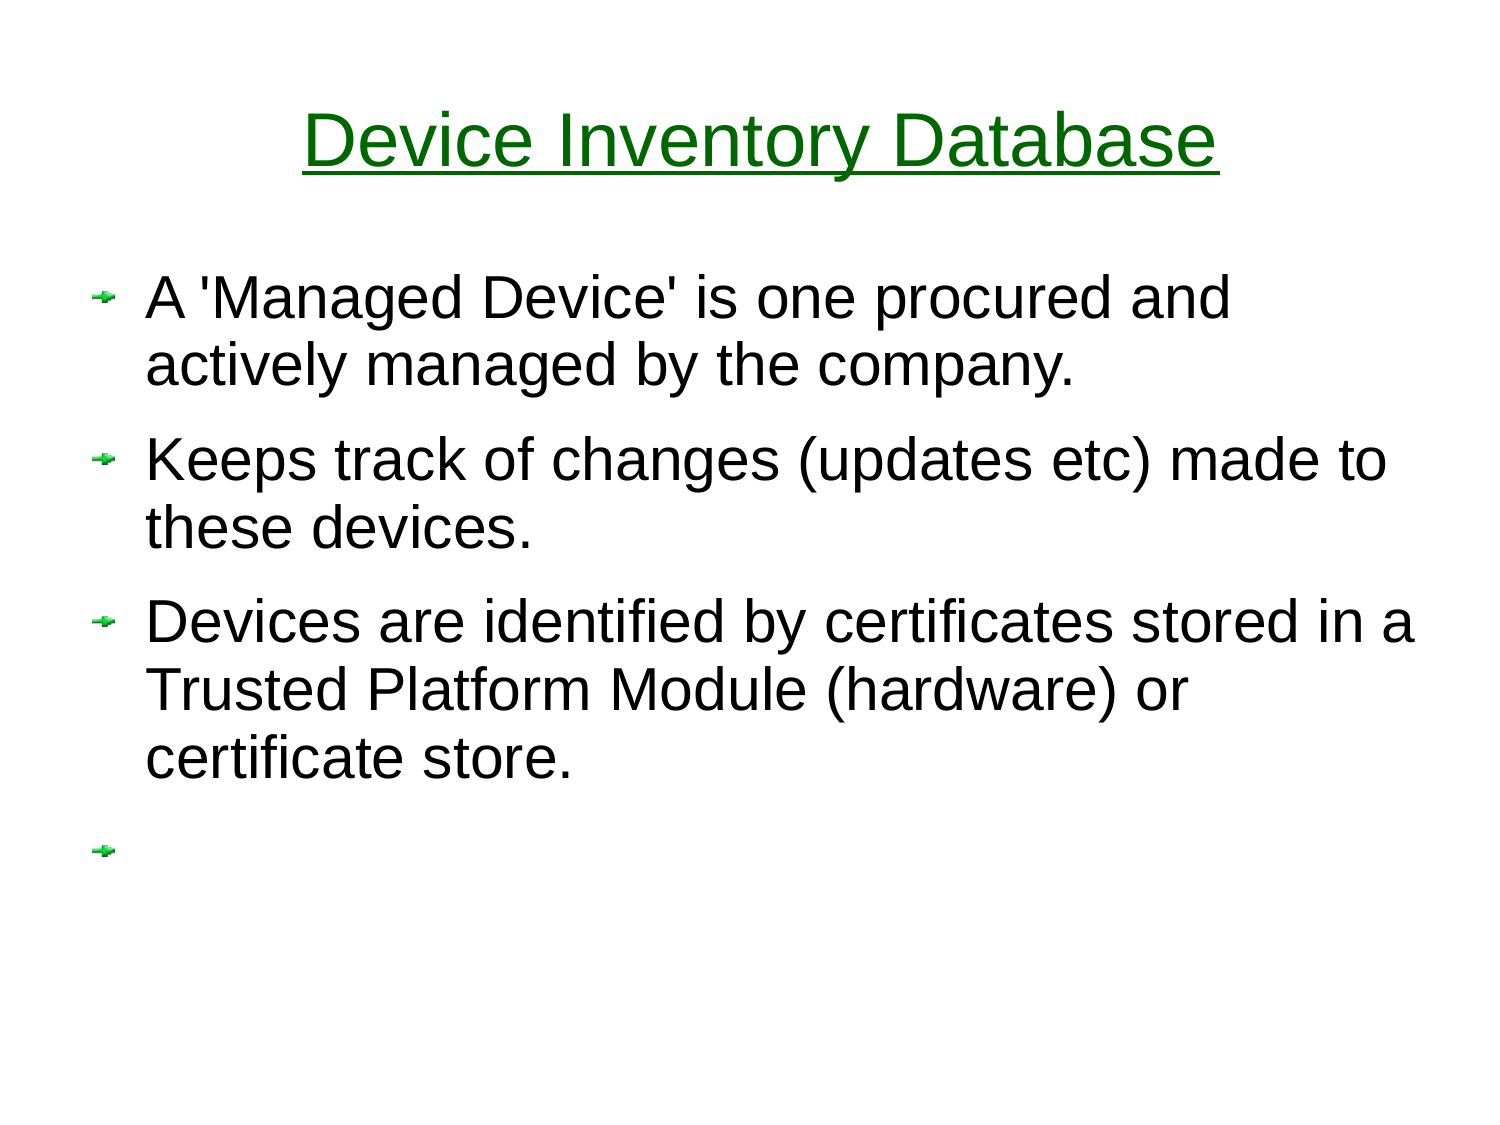

# Device Inventory Database
A 'Managed Device' is one procured and actively managed by the company.
Keeps track of changes (updates etc) made to these devices.
Devices are identified by certificates stored in a Trusted Platform Module (hardware) or certificate store.